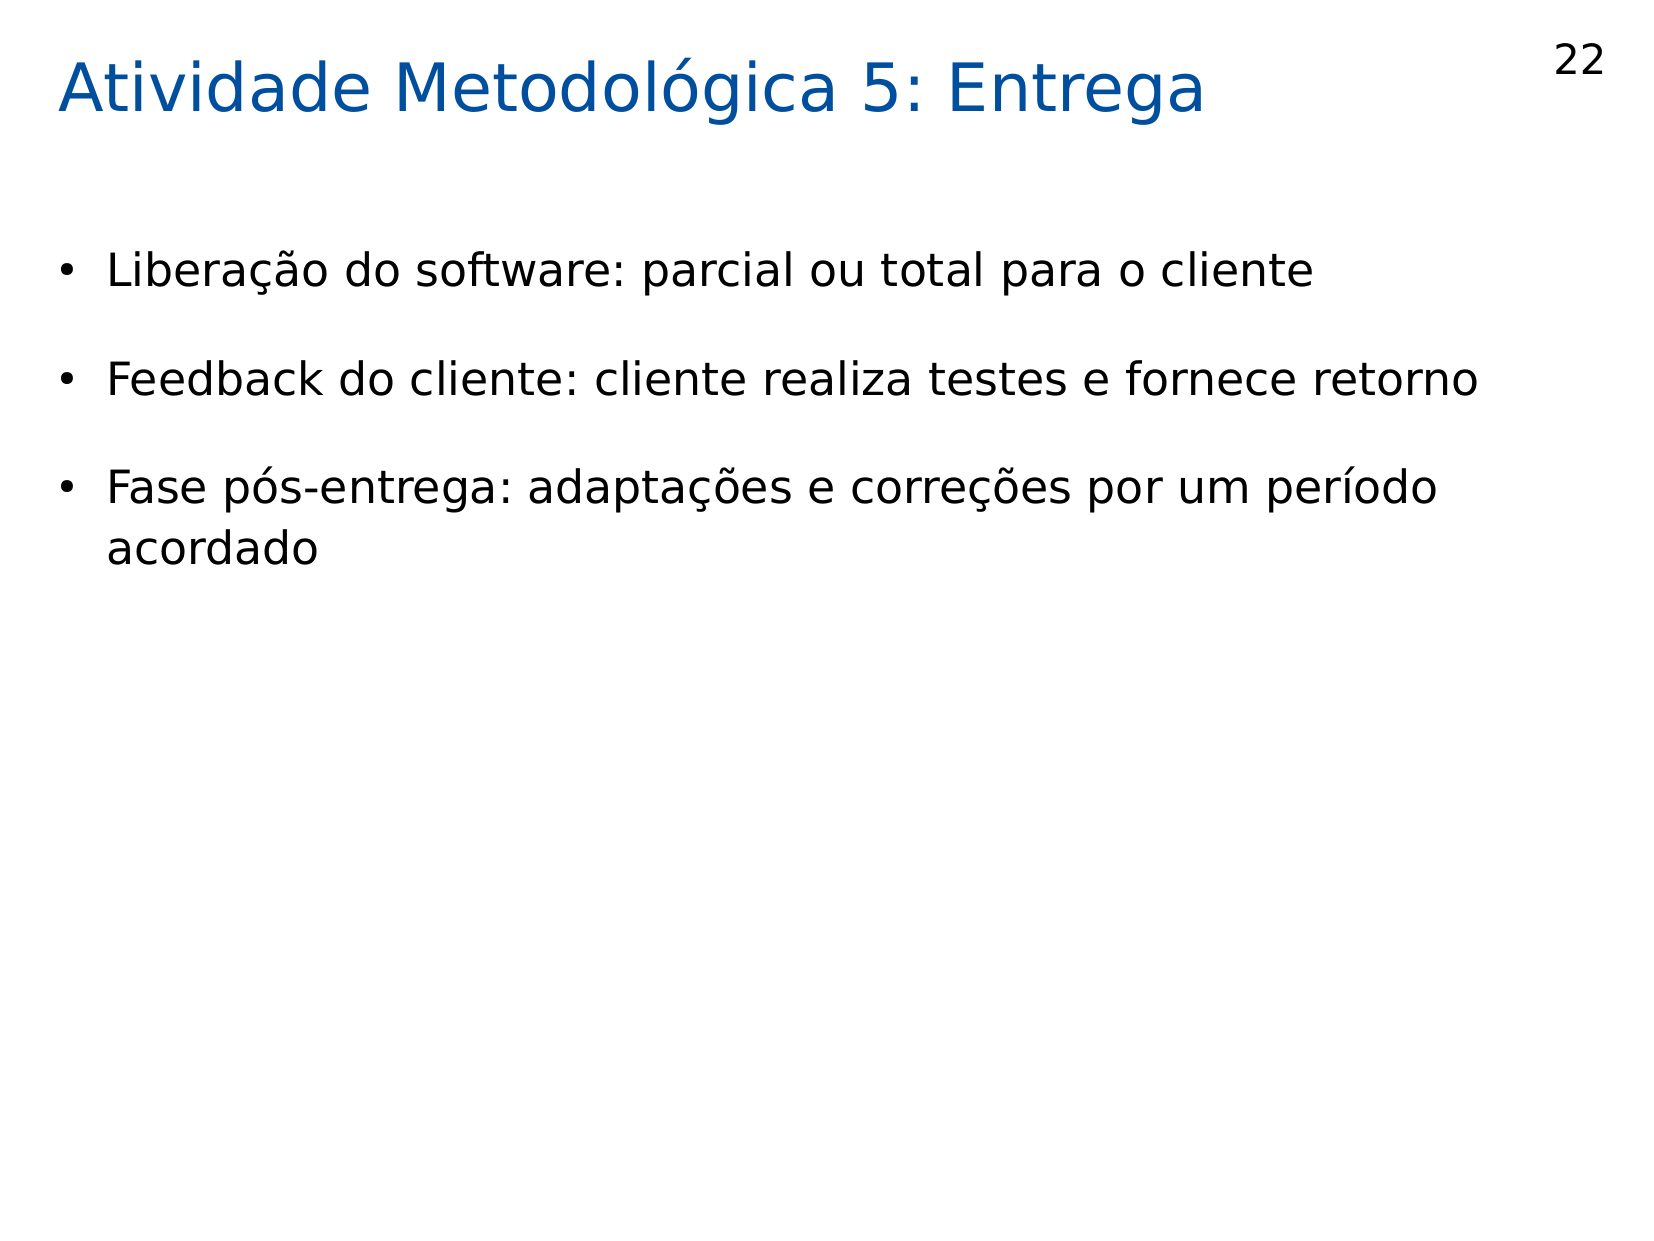

# Atividade Metodológica 5: Entrega
22
Liberação do software: parcial ou total para o cliente
Feedback do cliente: cliente realiza testes e fornece retorno
Fase pós-entrega: adaptações e correções por um período acordado